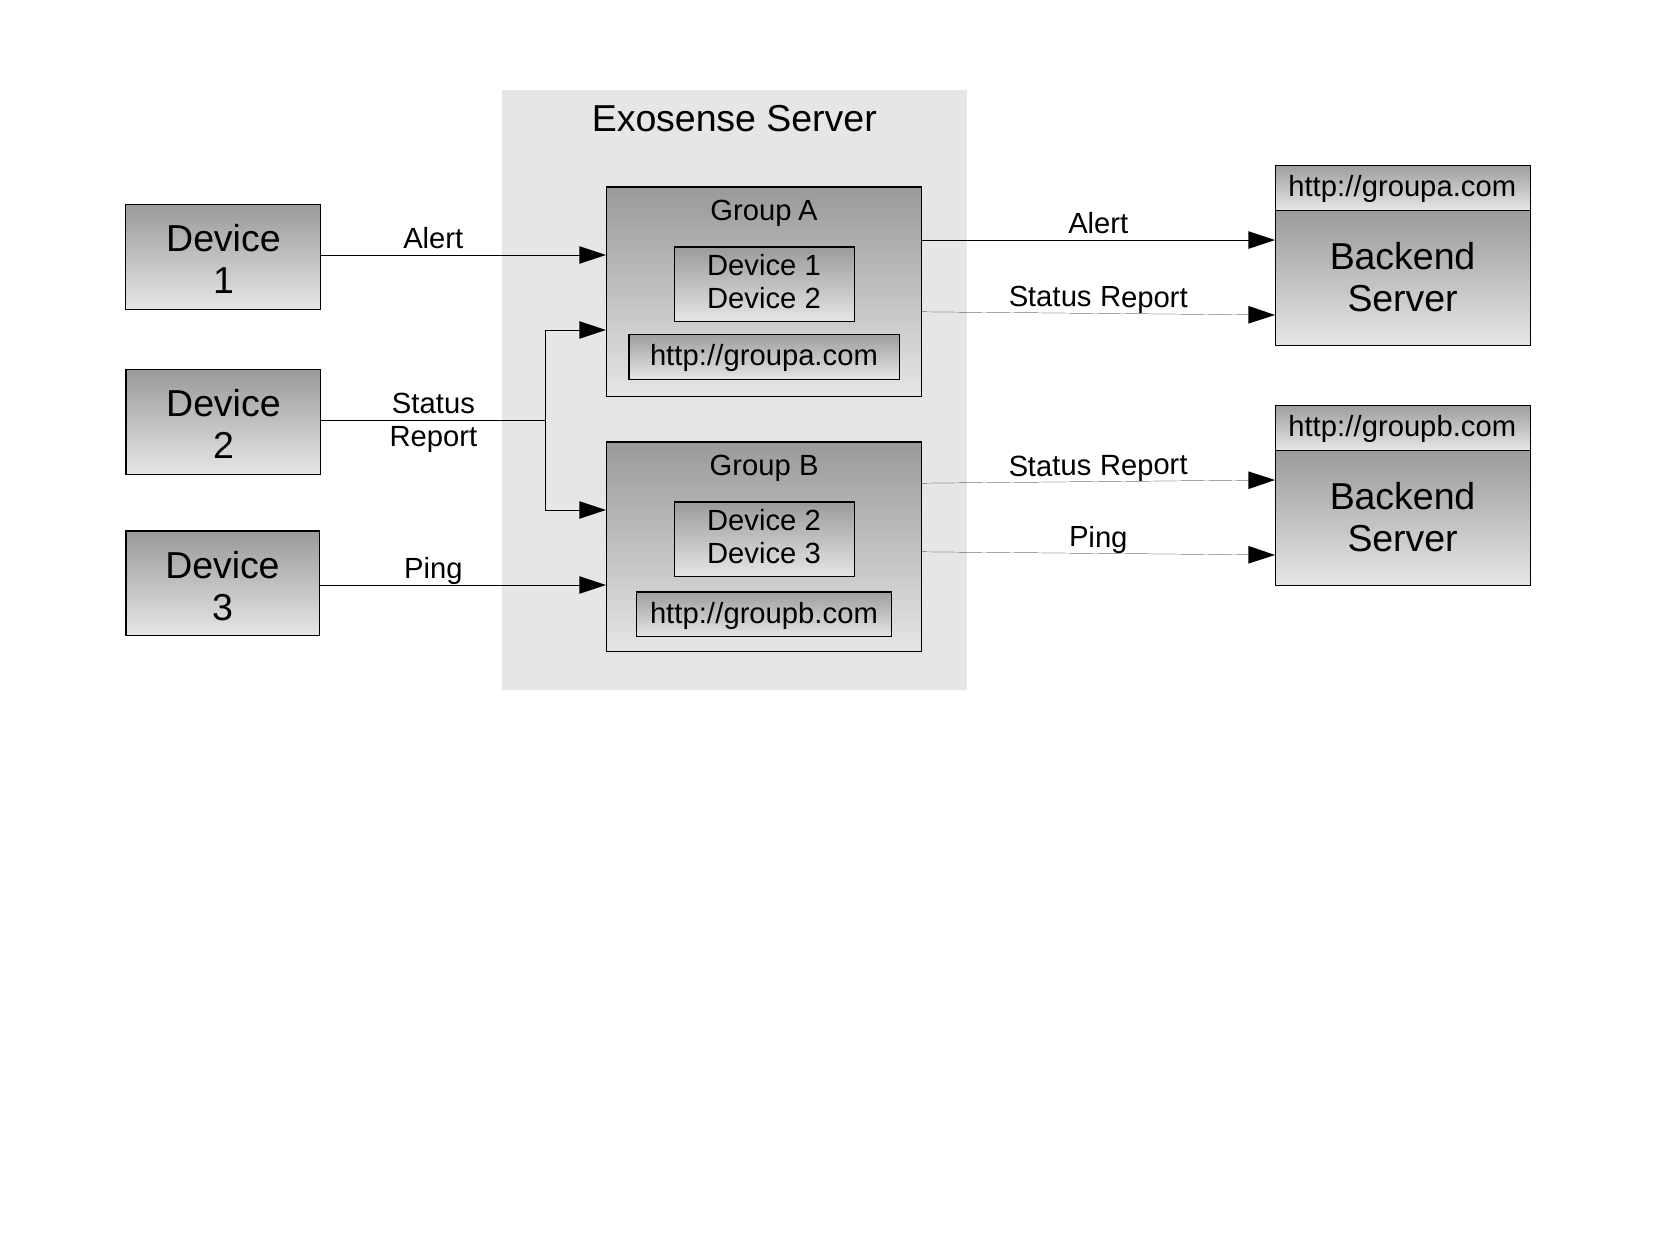

Exosense Server
http://groupa.com
Group A
Device
1
Backend
Server
Alert
Device 1
Device 2
Alert
Status Report
http://groupa.com
Device
2
http://groupb.com
Status
Report
Group B
Backend
Server
Status Report
Device 2
Device 3
Device
3
Ping
Ping
http://groupb.com